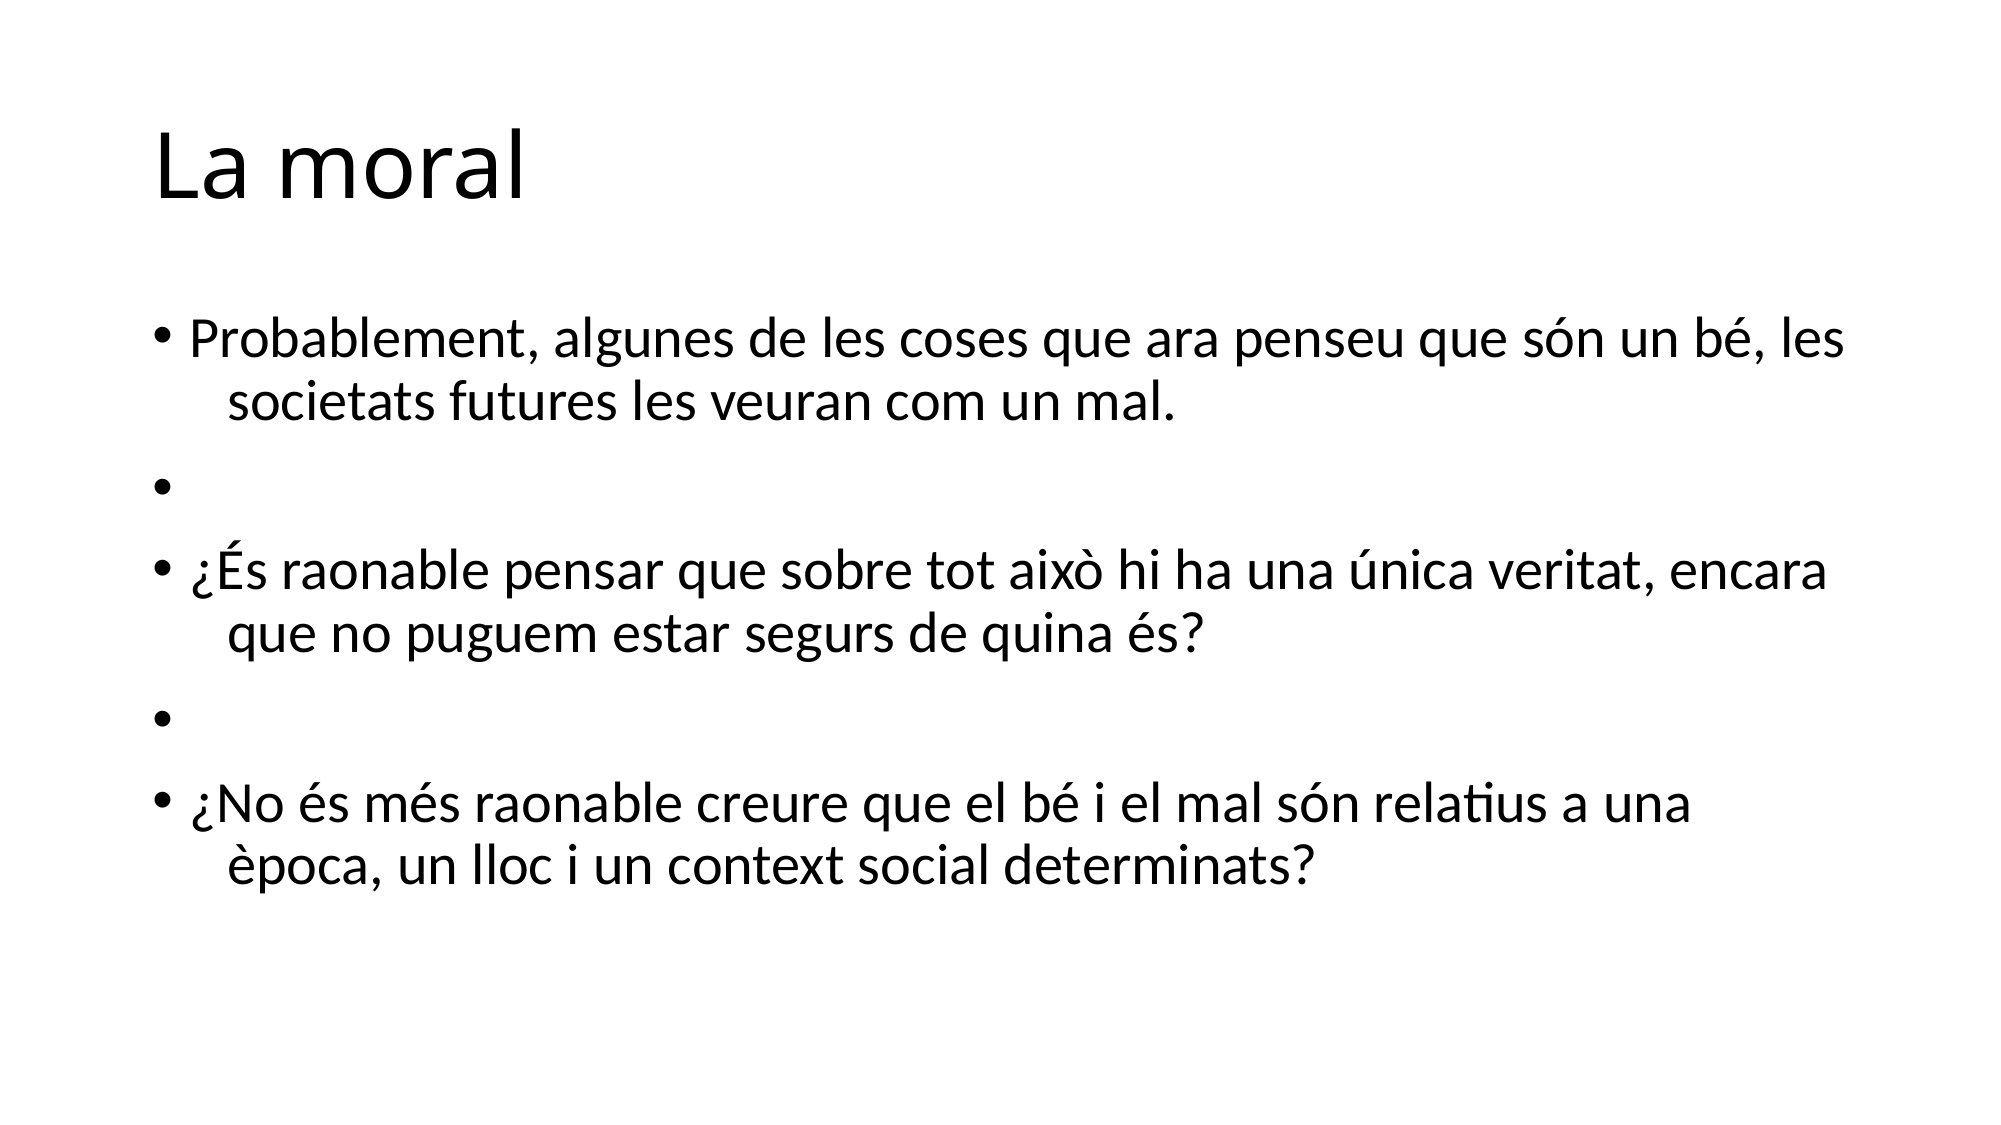

# La moral
Probablement, algunes de les coses que ara penseu que són un bé, les societats futures les veuran com un mal.
¿És raonable pensar que sobre tot això hi ha una única veritat, encara que no puguem estar segurs de quina és?
¿No és més raonable creure que el bé i el mal són relatius a una època, un lloc i un context social determinats?